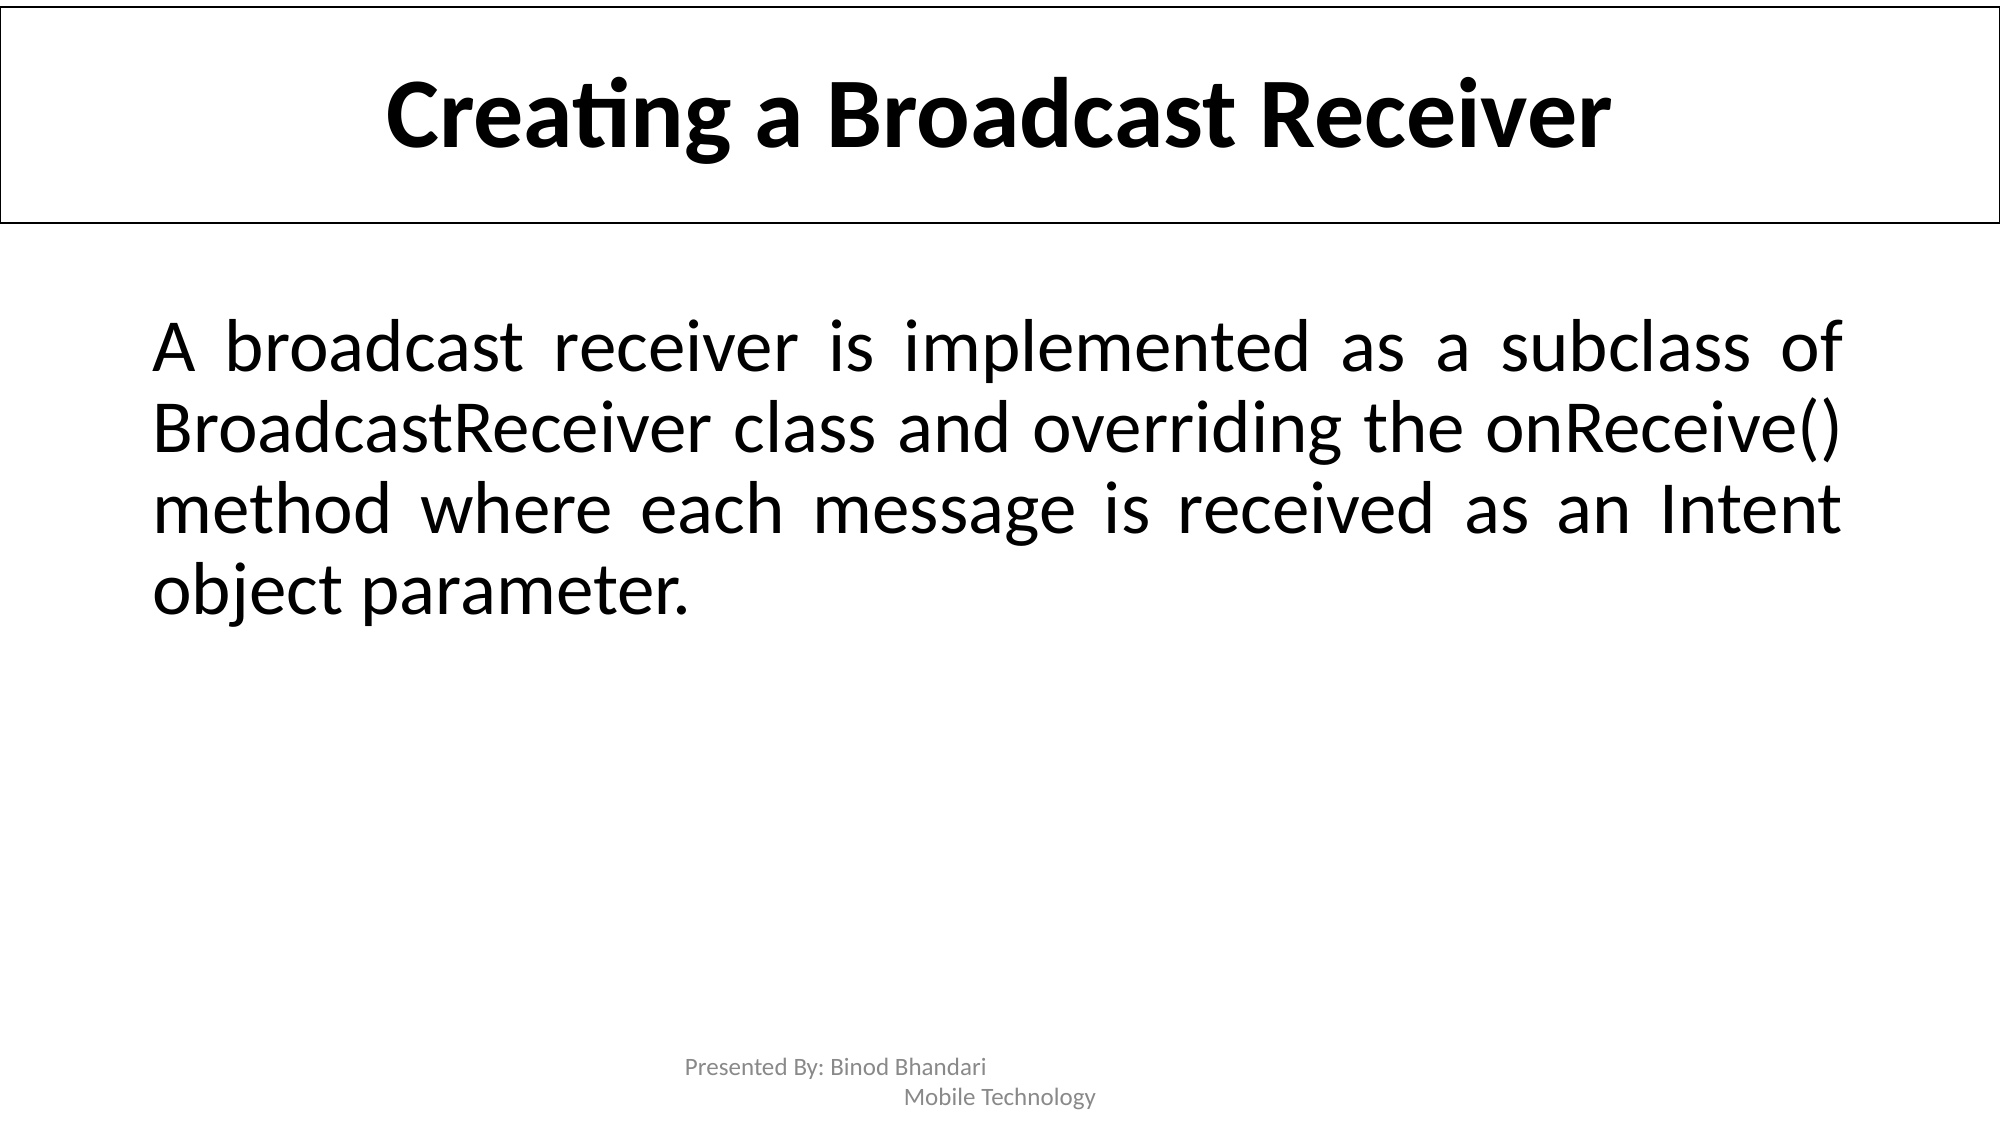

# Creating a Broadcast Receiver
A broadcast receiver is implemented as a subclass of BroadcastReceiver class and overriding the onReceive() method where each message is received as an Intent object parameter.
Presented By: Binod Bhandari Mobile Technology